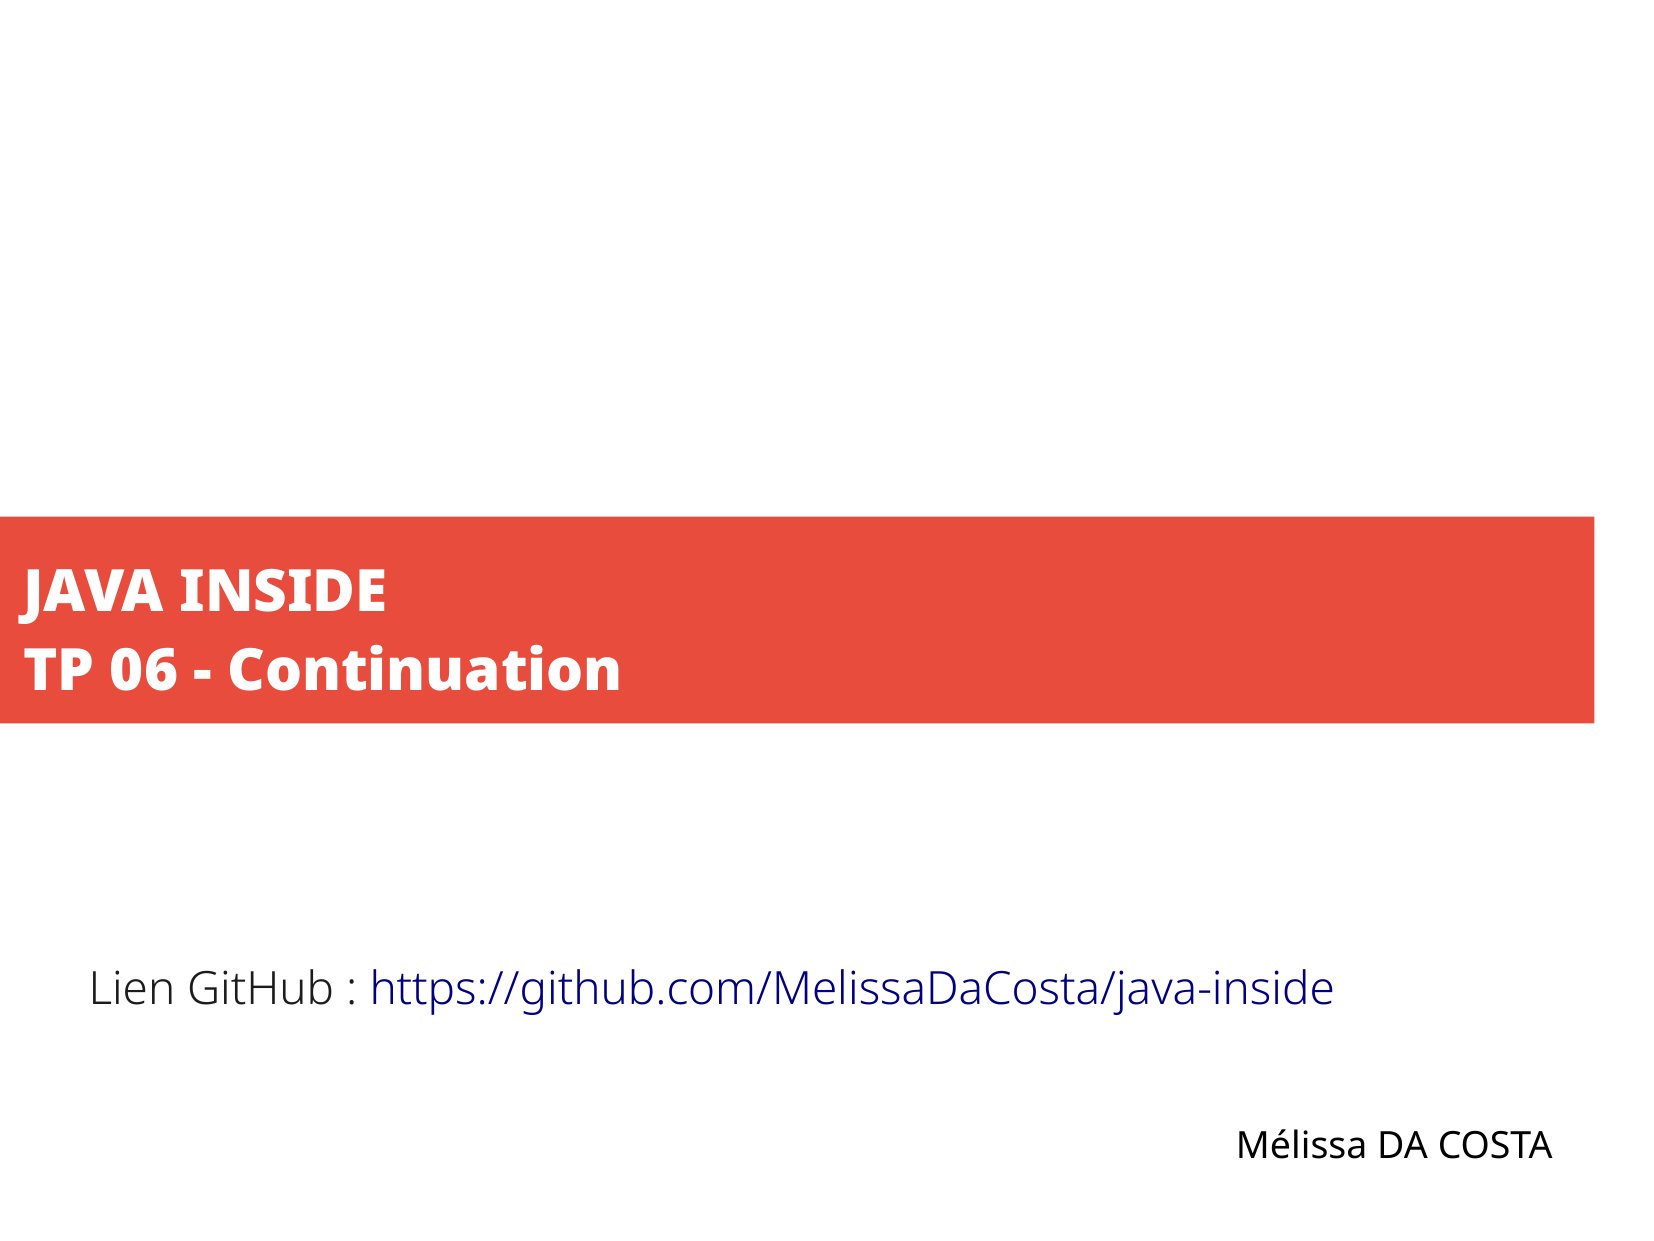

# JAVA INSIDE TP 06 - Continuation
Lien GitHub : https://github.com/MelissaDaCosta/java-inside
 Mélissa DA COSTA